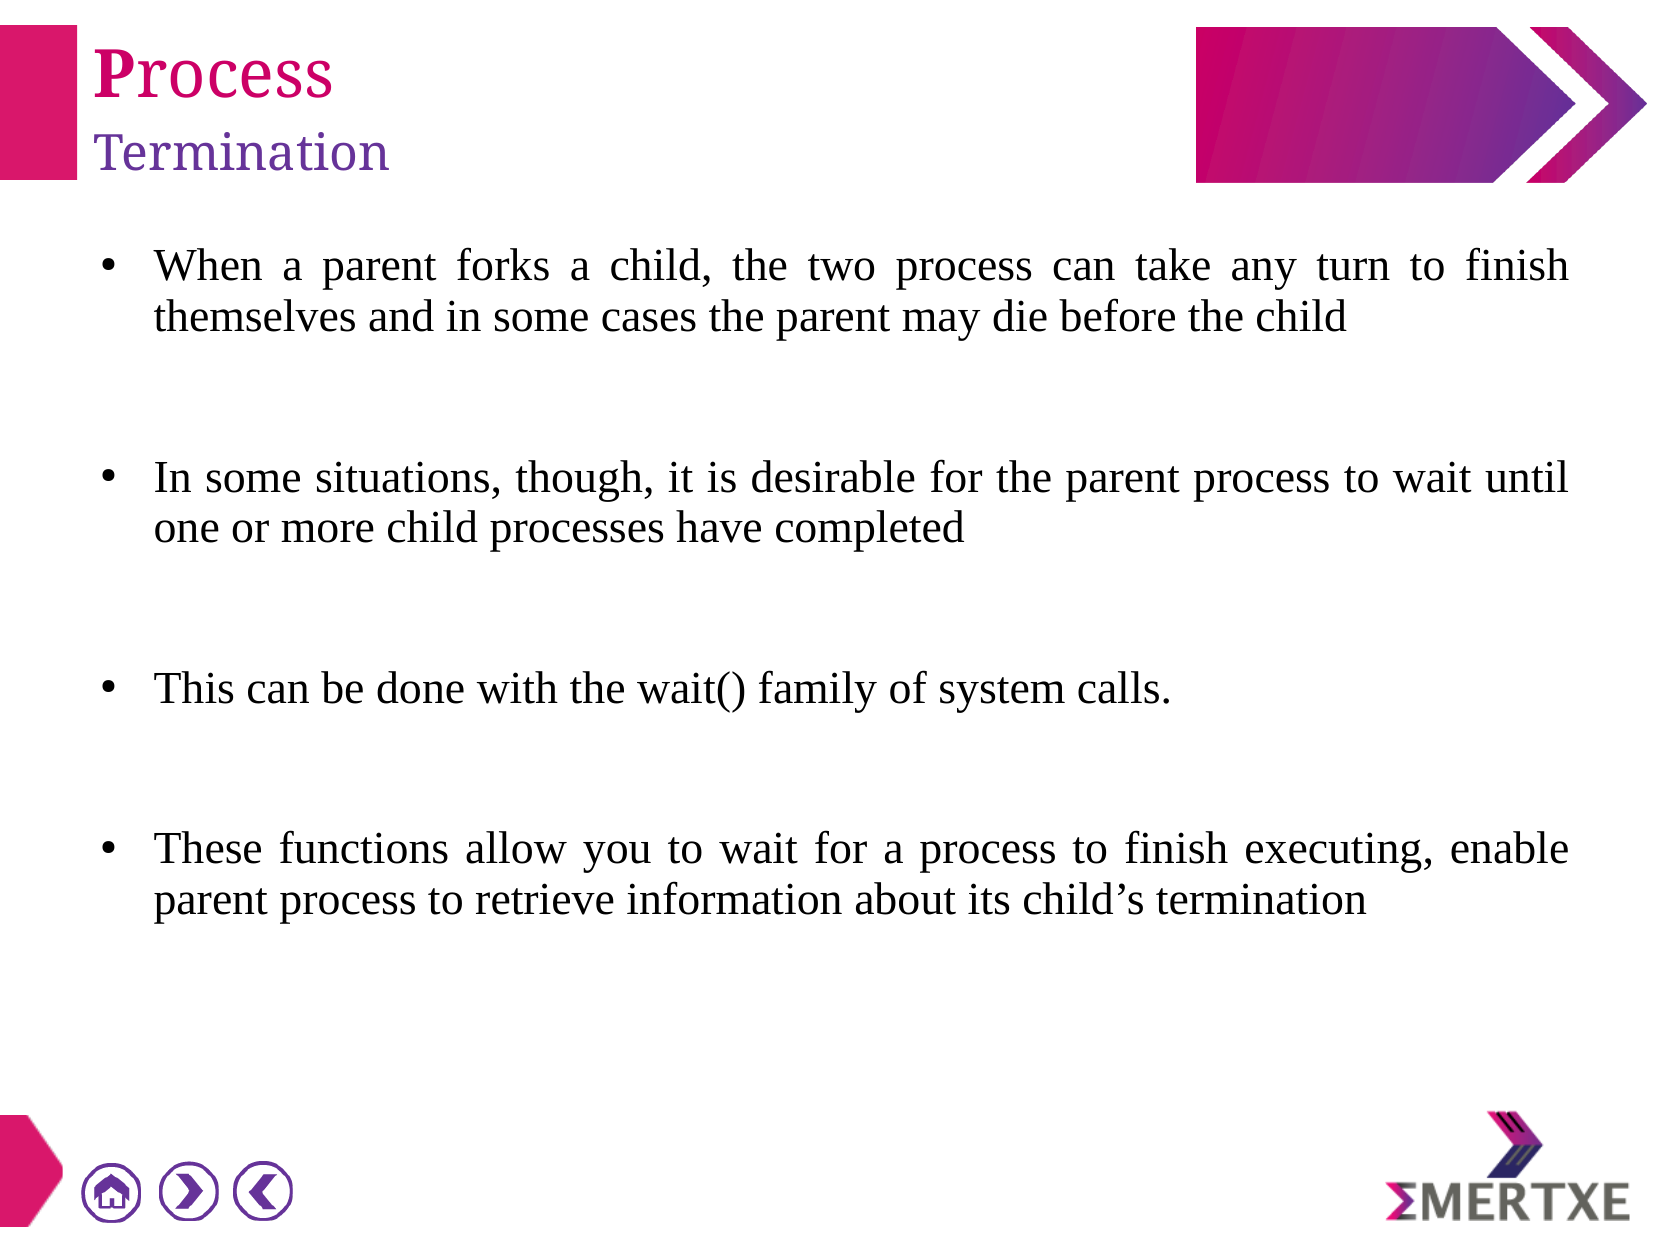

# Process Termination
When a parent forks a child, the two process can take any turn to finish themselves and in some cases the parent may die before the child
In some situations, though, it is desirable for the parent process to wait until one or more child processes have completed
This can be done with the wait() family of system calls.
These functions allow you to wait for a process to finish executing, enable parent process to retrieve information about its child’s termination